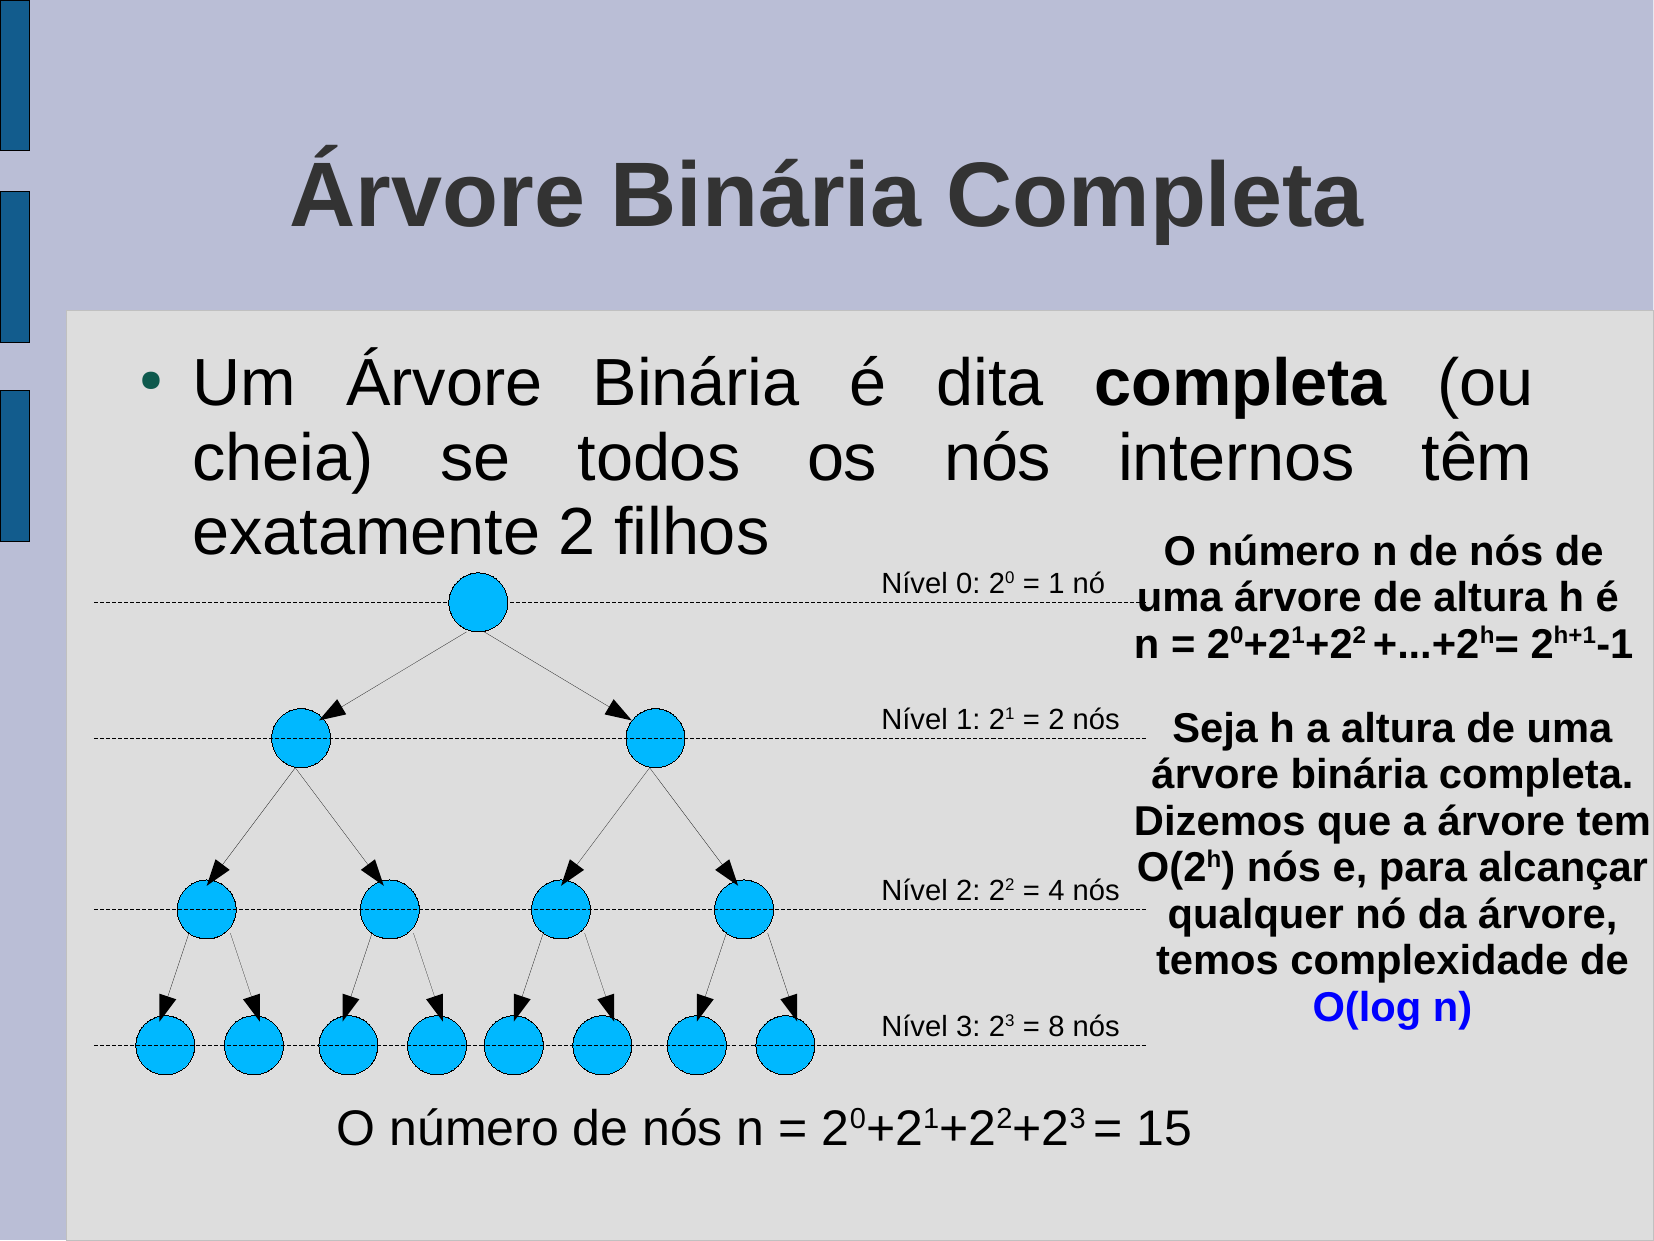

# Árvore Binária Completa
Um Árvore Binária é dita completa (ou cheia) se todos os nós internos têm exatamente 2 filhos
O número n de nós de uma árvore de altura h é
n = 20+21+22 +...+2h= 2h+1-1
Nível 0: 20 = 1 nó
Nível 1: 21 = 2 nós
Seja h a altura de uma árvore binária completa. Dizemos que a árvore tem O(2h) nós e, para alcançar qualquer nó da árvore, temos complexidade de O(log n)
Nível 2: 22 = 4 nós
Nível 3: 23 = 8 nós
O número de nós n = 20+21+22+23 = 15